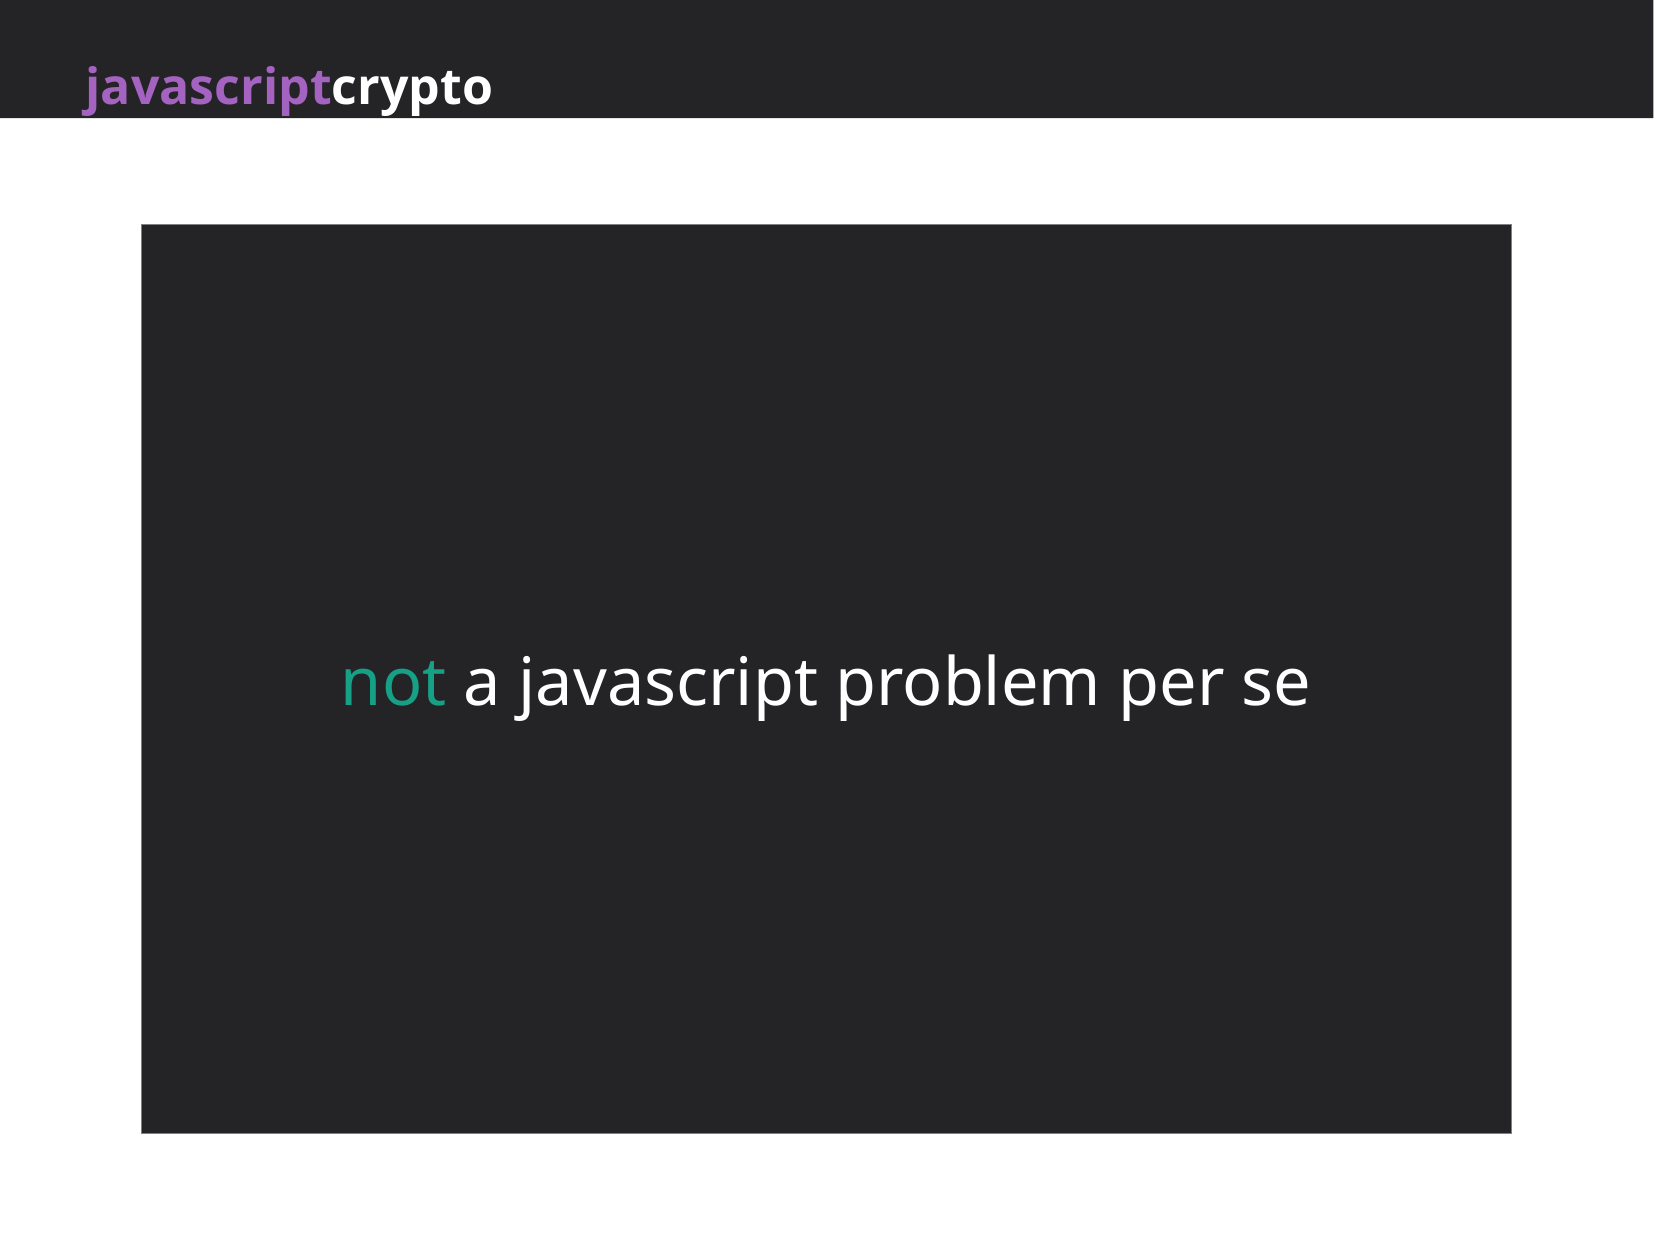

javascriptcrypto
not a javascript problem per se